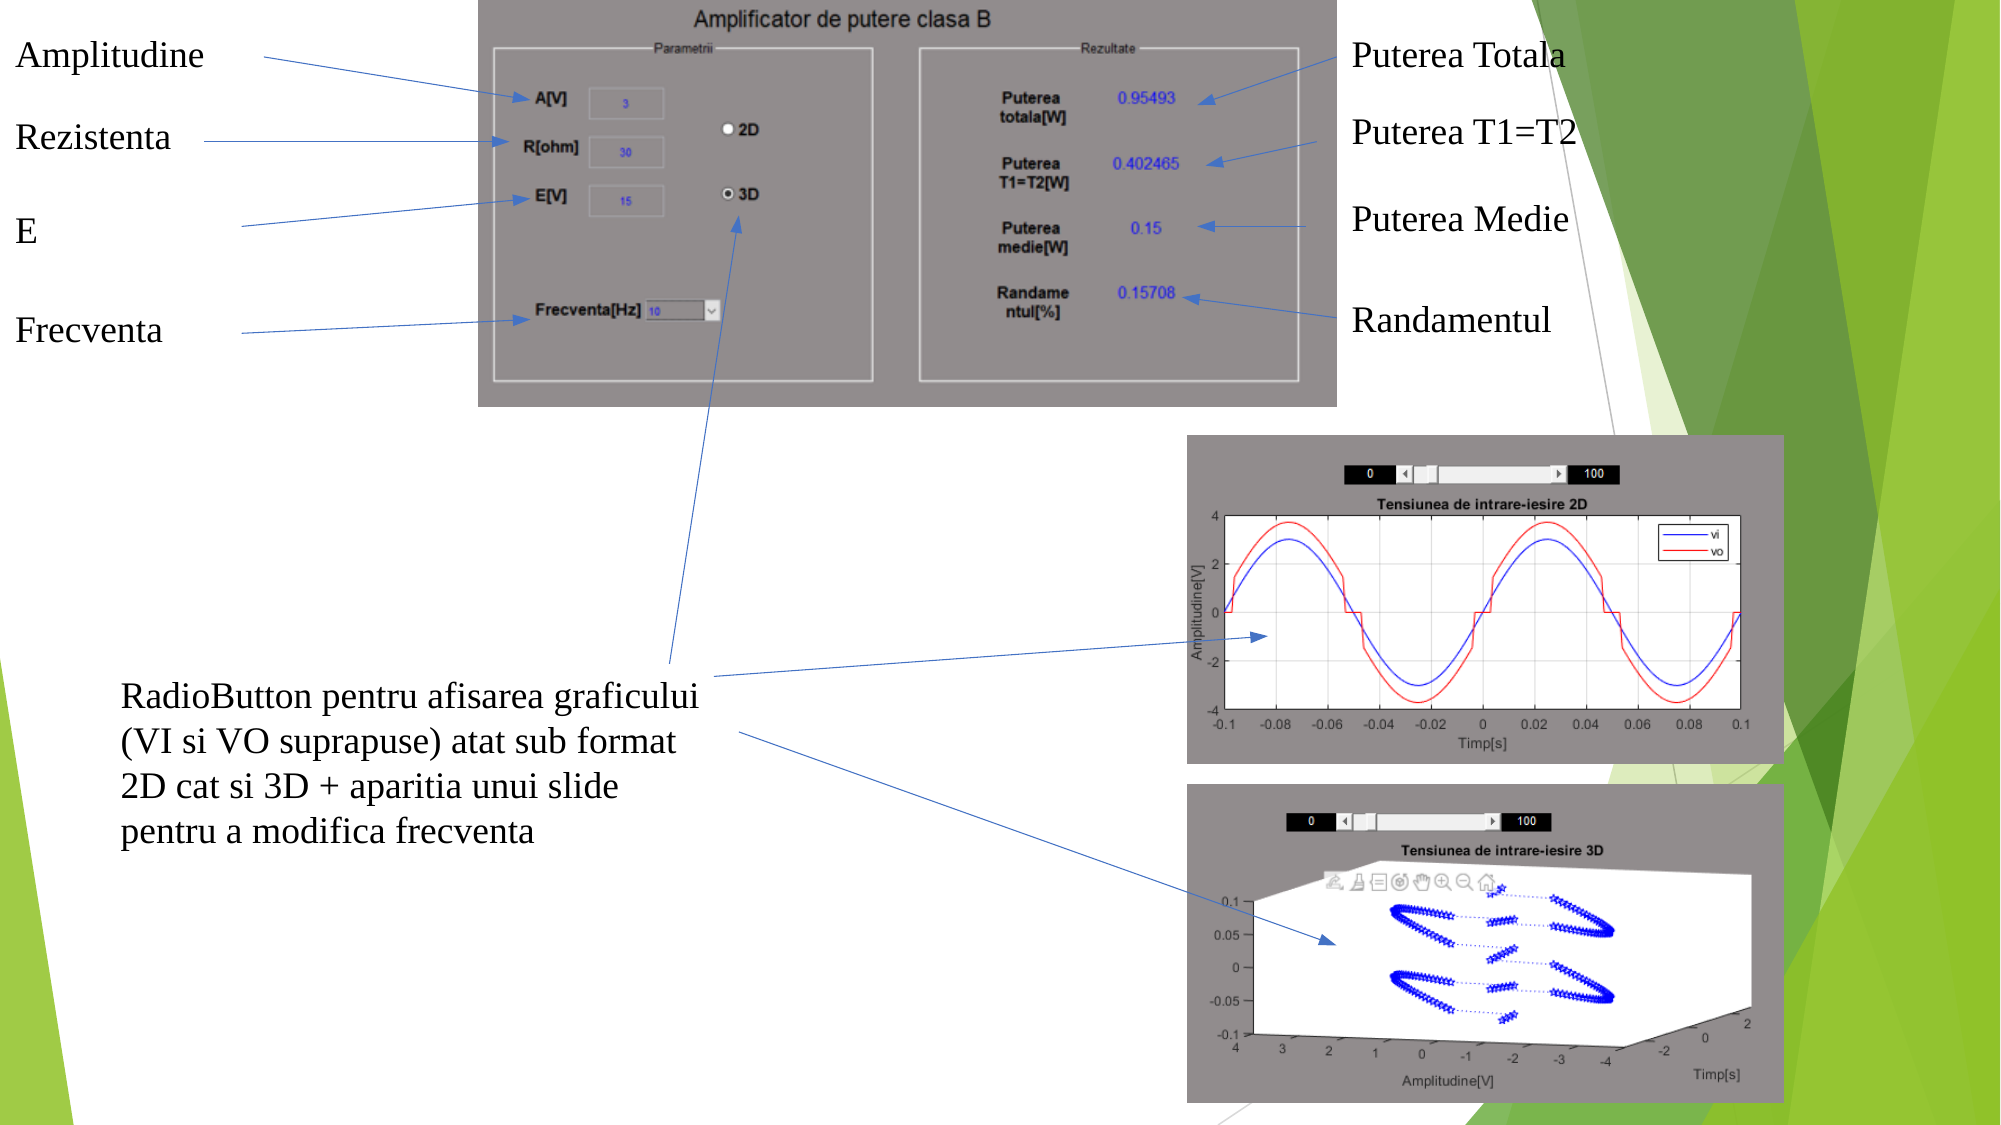

Amplitudine
Puterea Totala
Puterea T1=T2
Rezistenta
Puterea Medie
E
Randamentul
Frecventa
#
RadioButton pentru afisarea graficului (VI si VO suprapuse) atat sub format 2D cat si 3D + aparitia unui slide pentru a modifica frecventa